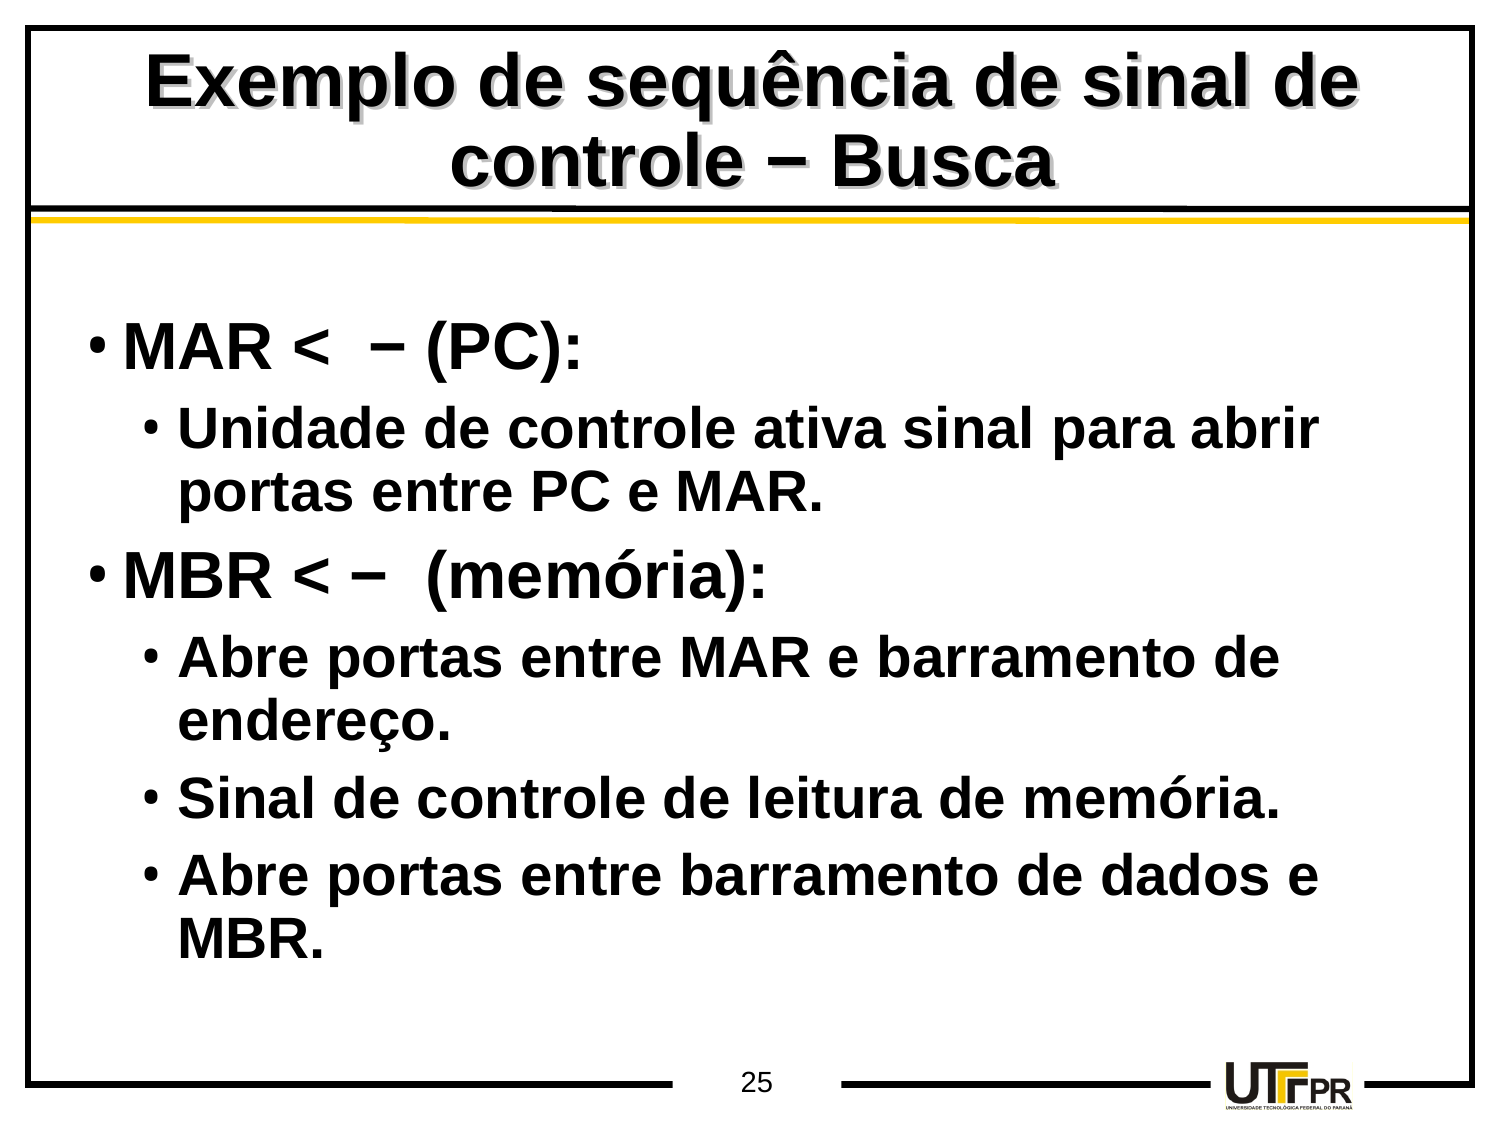

Exemplo de sequência de sinal de controle − Busca
# MAR < − (PC):
Unidade de controle ativa sinal para abrir portas entre PC e MAR.
MBR < − (memória):
Abre portas entre MAR e barramento de endereço.
Sinal de controle de leitura de memória.
Abre portas entre barramento de dados e MBR.